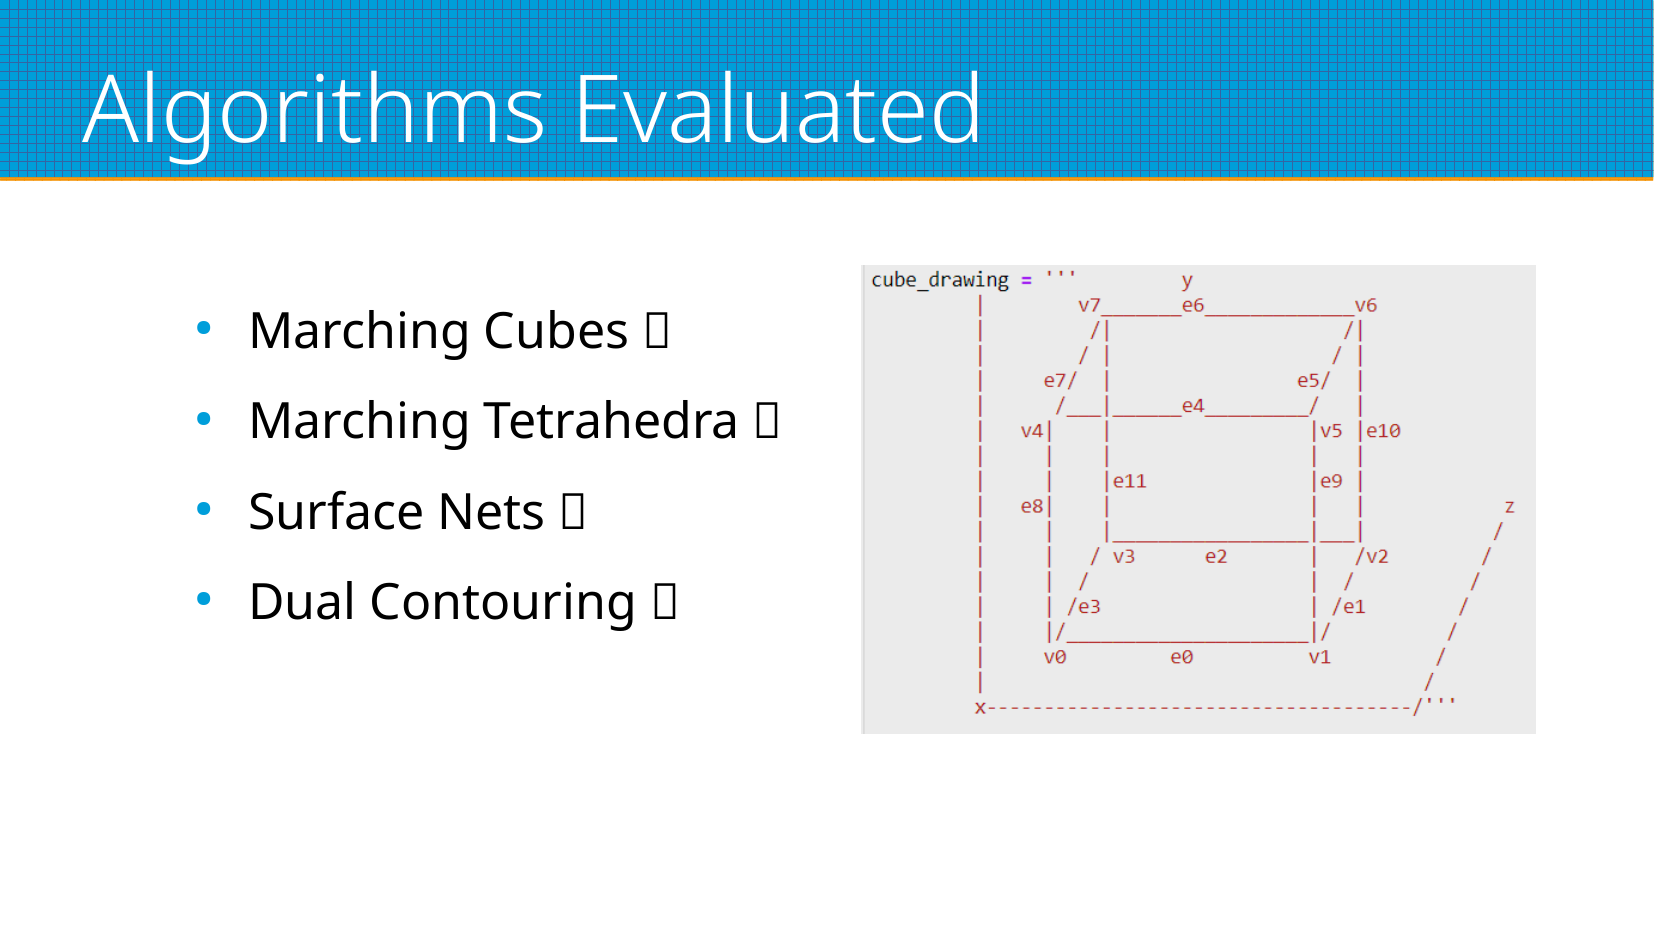

# Algorithms Evaluated
Marching Cubes ✅
Marching Tetrahedra ✅
Surface Nets ✅
Dual Contouring ❌